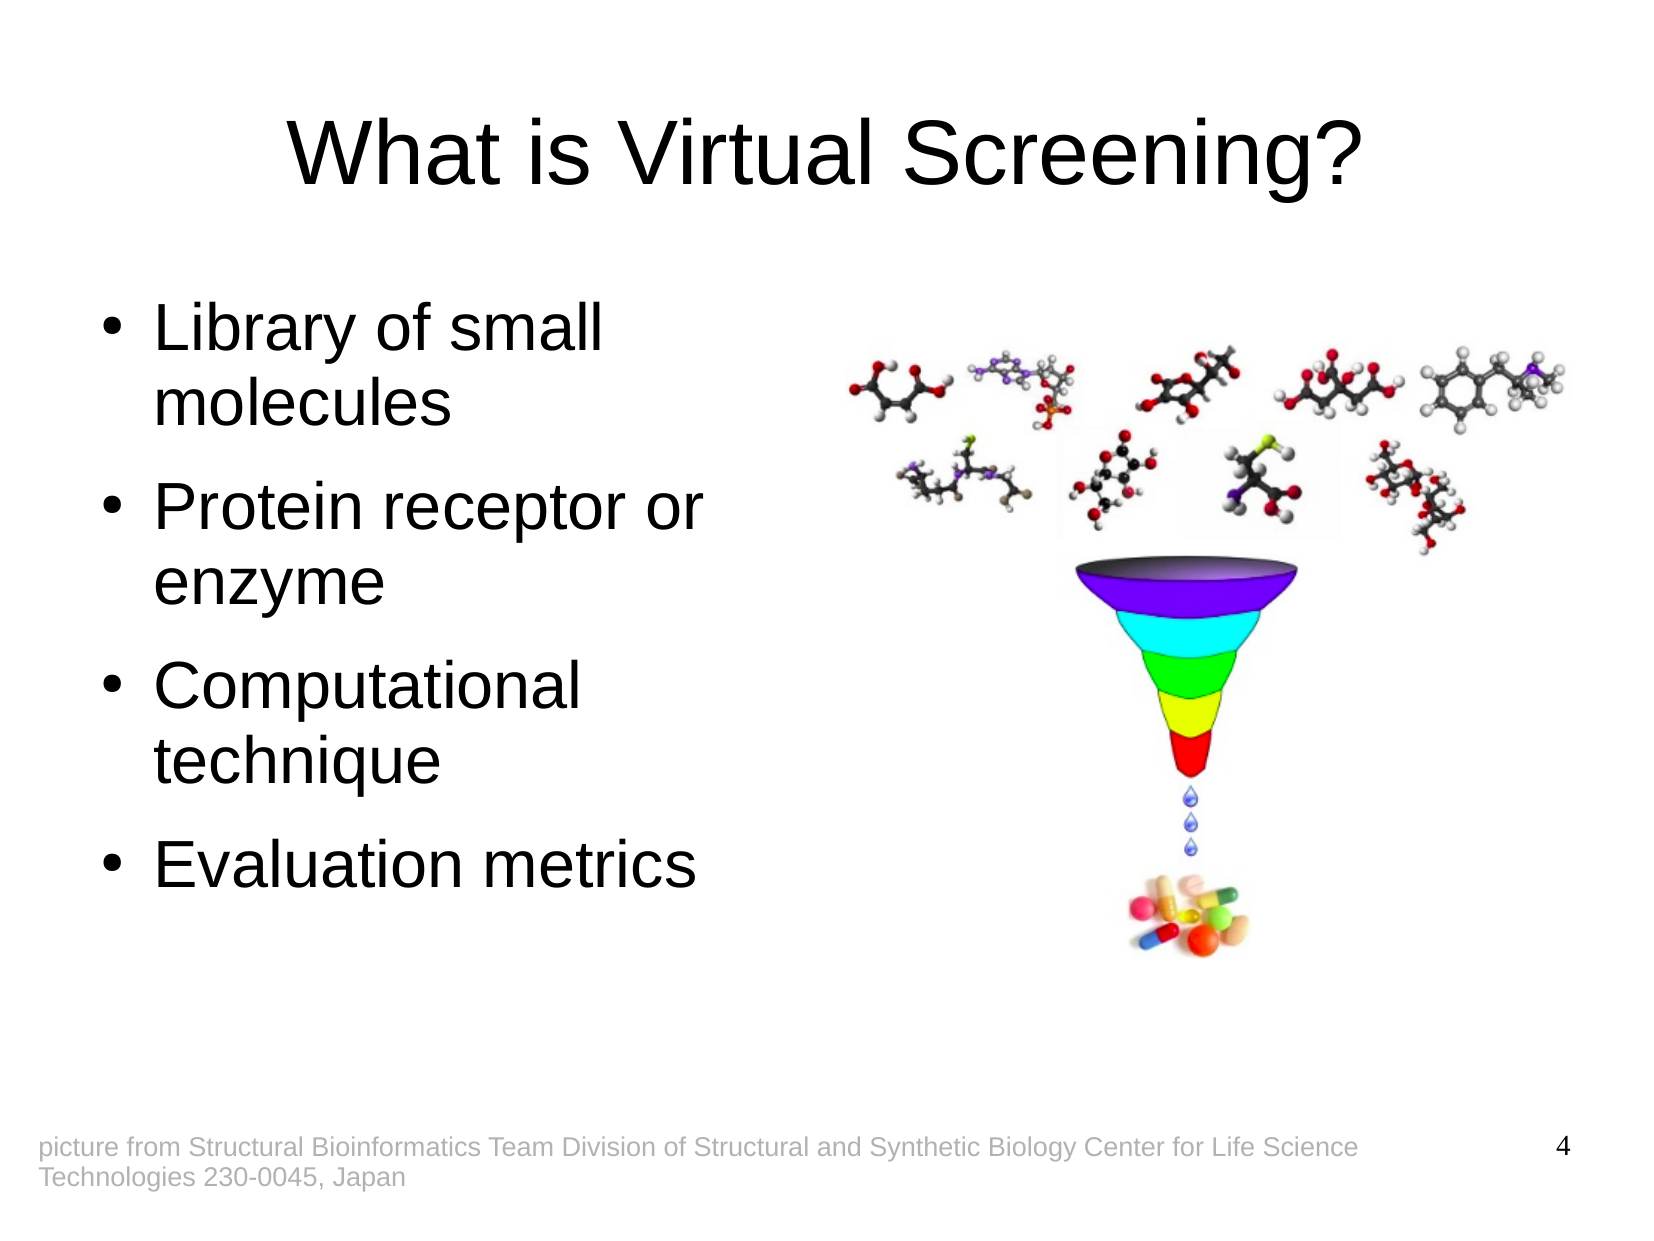

# What is Virtual Screening?
Library of small molecules
Protein receptor or enzyme
Computational technique
Evaluation metrics
picture from Structural Bioinformatics Team Division of Structural and Synthetic Biology Center for Life Science Technologies 230-0045, Japan
4